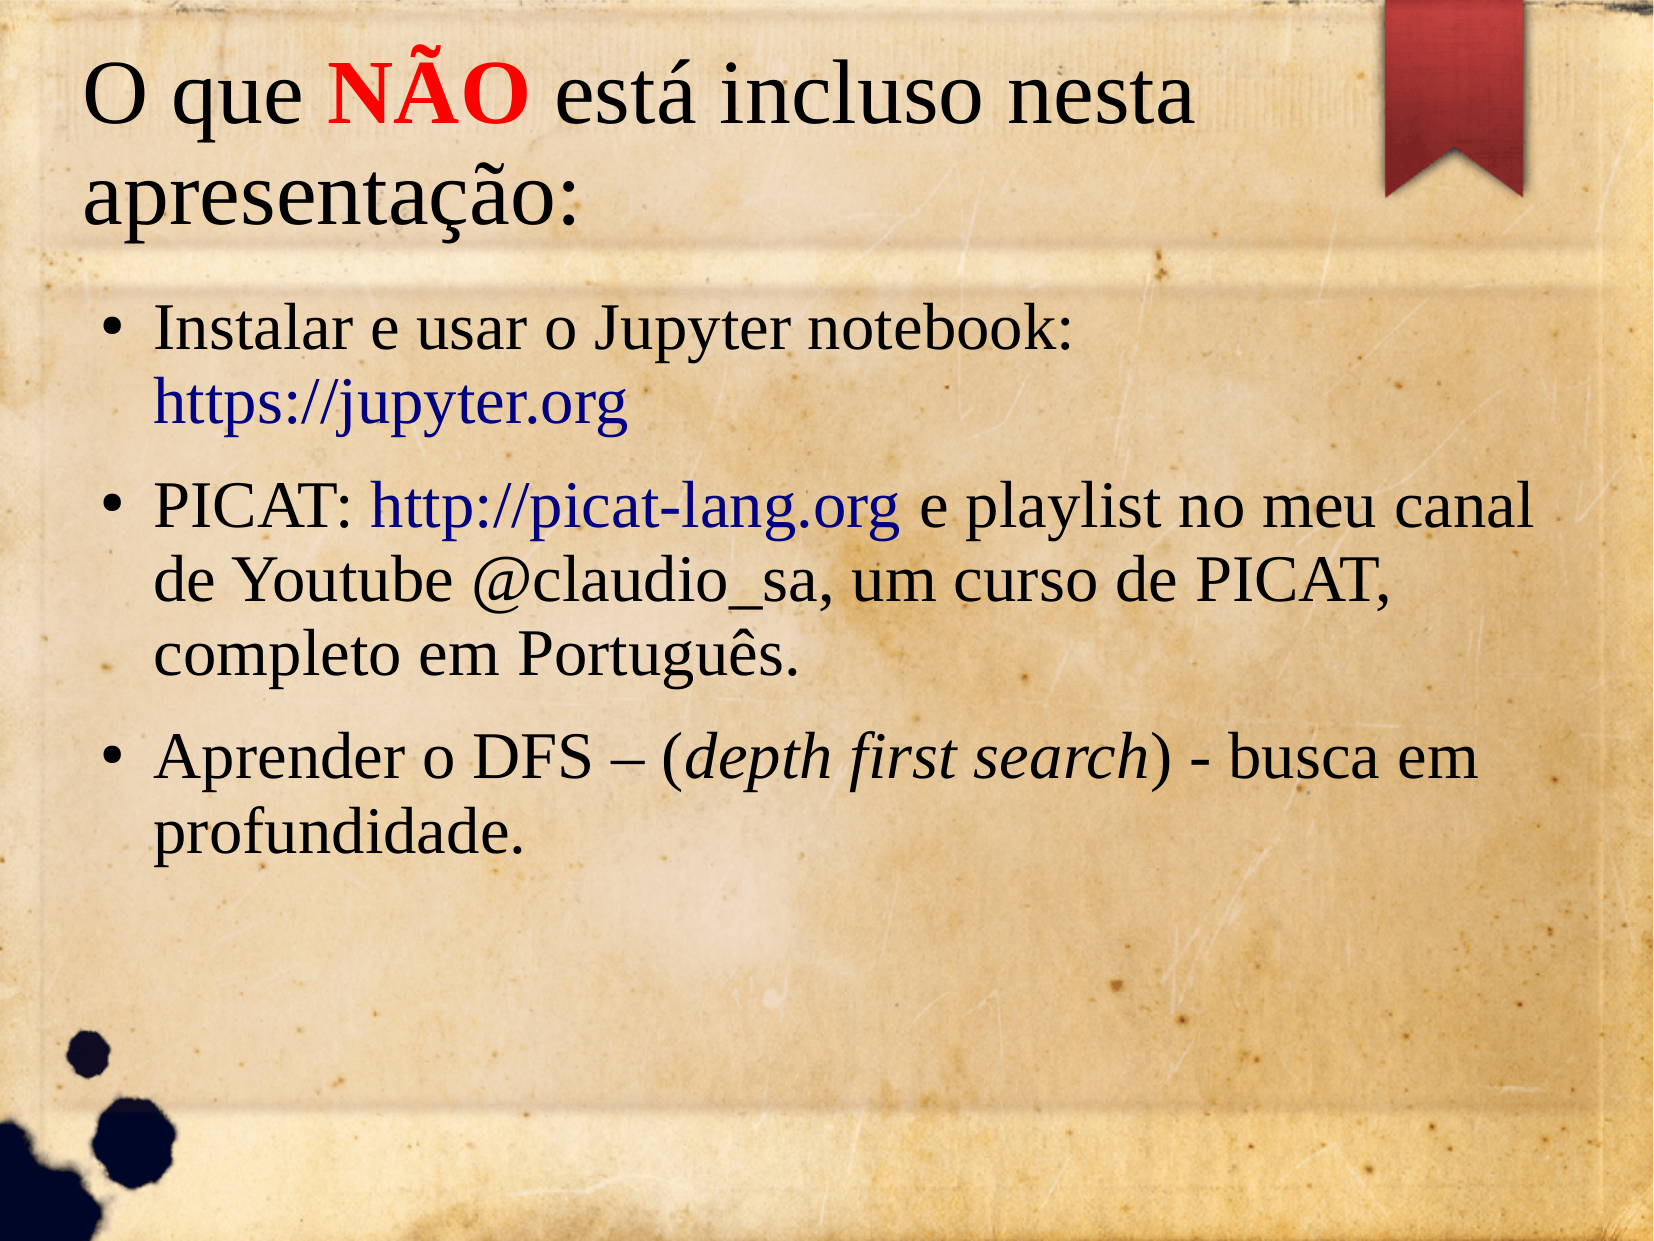

# O que NÃO está incluso nesta apresentação:
Instalar e usar o Jupyter notebook: https://jupyter.org
PICAT: http://picat-lang.org e playlist no meu canal de Youtube @claudio_sa, um curso de PICAT, completo em Português.
Aprender o DFS – (depth first search) - busca em profundidade.